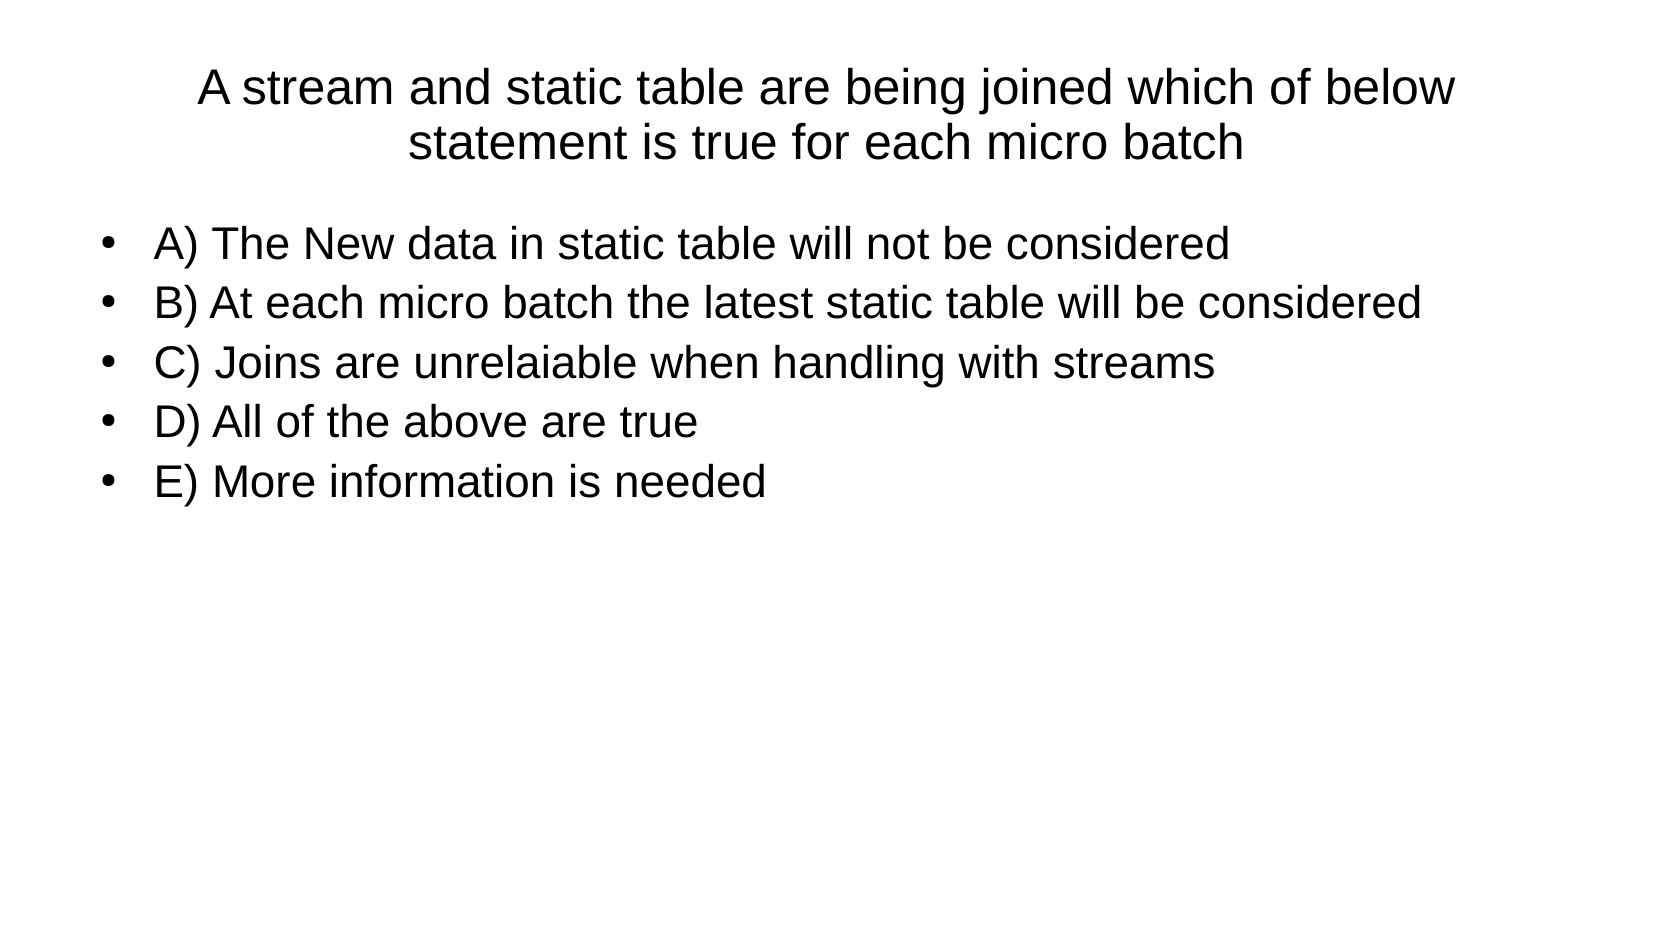

# A stream and static table are being joined which of below statement is true for each micro batch
A) The New data in static table will not be considered
B) At each micro batch the latest static table will be considered
C) Joins are unrelaiable when handling with streams
D) All of the above are true
E) More information is needed